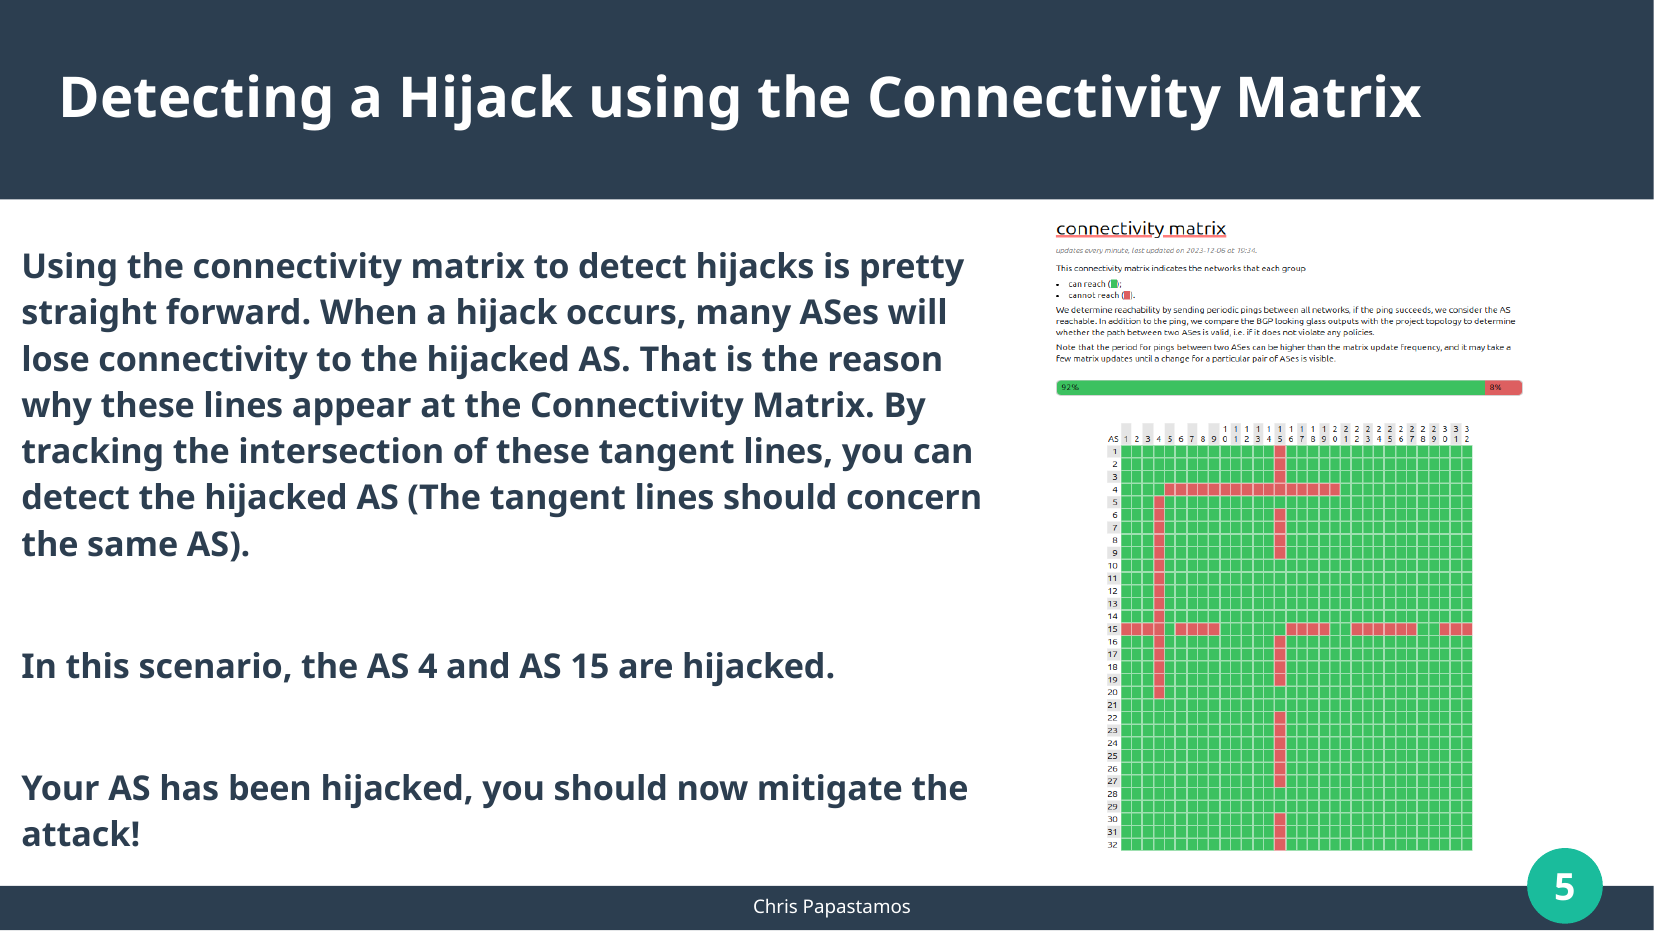

# Detecting a Hijack using the Connectivity Matrix
Using the connectivity matrix to detect hijacks is pretty straight forward. When a hijack occurs, many ASes will lose connectivity to the hijacked AS. That is the reason why these lines appear at the Connectivity Matrix. By tracking the intersection of these tangent lines, you can detect the hijacked AS (The tangent lines should concern the same AS).
In this scenario, the AS 4 and AS 15 are hijacked.
Your AS has been hijacked, you should now mitigate the attack!
Chris Papastamos